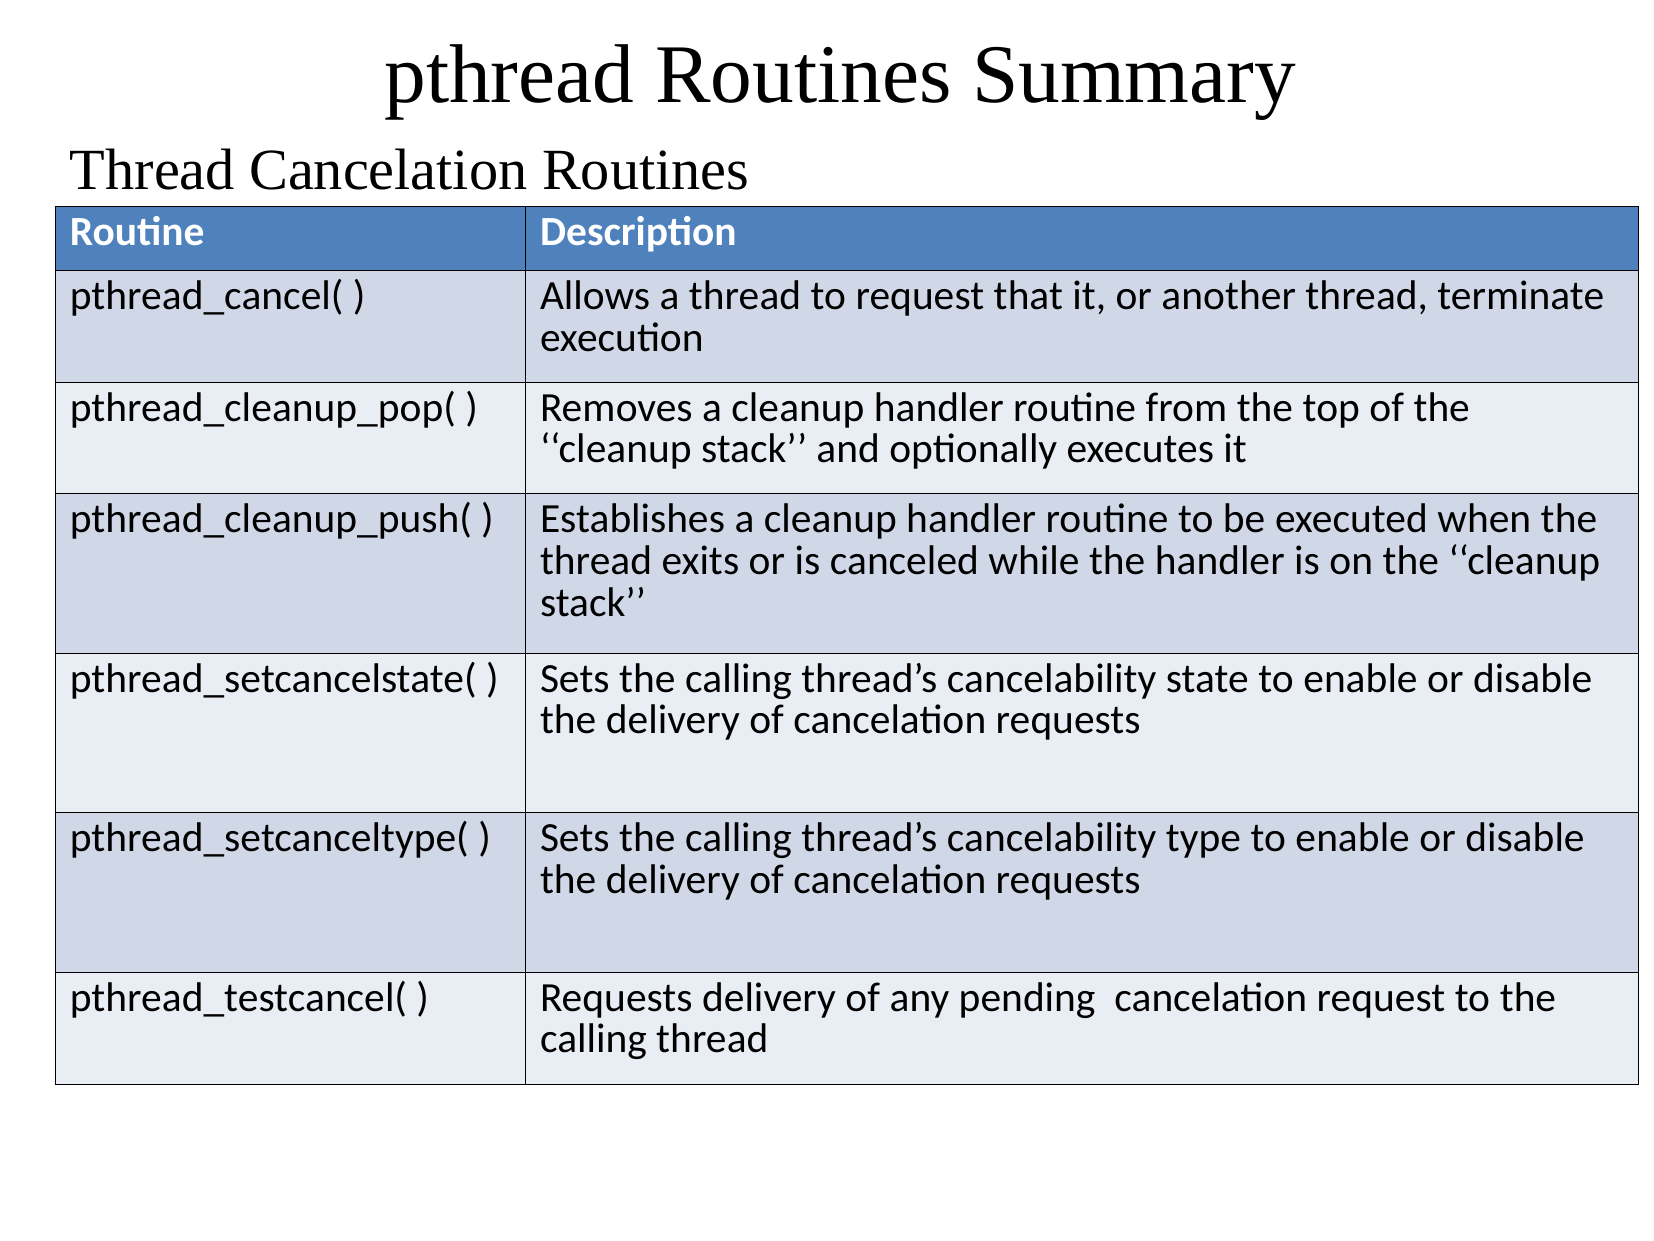

# pthread Routines Summary
Thread Cancelation Routines
| Routine | Description |
| --- | --- |
| pthread\_cancel( ) | Allows a thread to request that it, or another thread, terminate execution |
| pthread\_cleanup\_pop( ) | Removes a cleanup handler routine from the top of the ‘‘cleanup stack’’ and optionally executes it |
| pthread\_cleanup\_push( ) | Establishes a cleanup handler routine to be executed when the thread exits or is canceled while the handler is on the ‘‘cleanup stack’’ |
| pthread\_setcancelstate( ) | Sets the calling thread’s cancelability state to enable or disable the delivery of cancelation requests |
| pthread\_setcanceltype( ) | Sets the calling thread’s cancelability type to enable or disable the delivery of cancelation requests |
| pthread\_testcancel( ) | Requests delivery of any pending cancelation request to the calling thread |